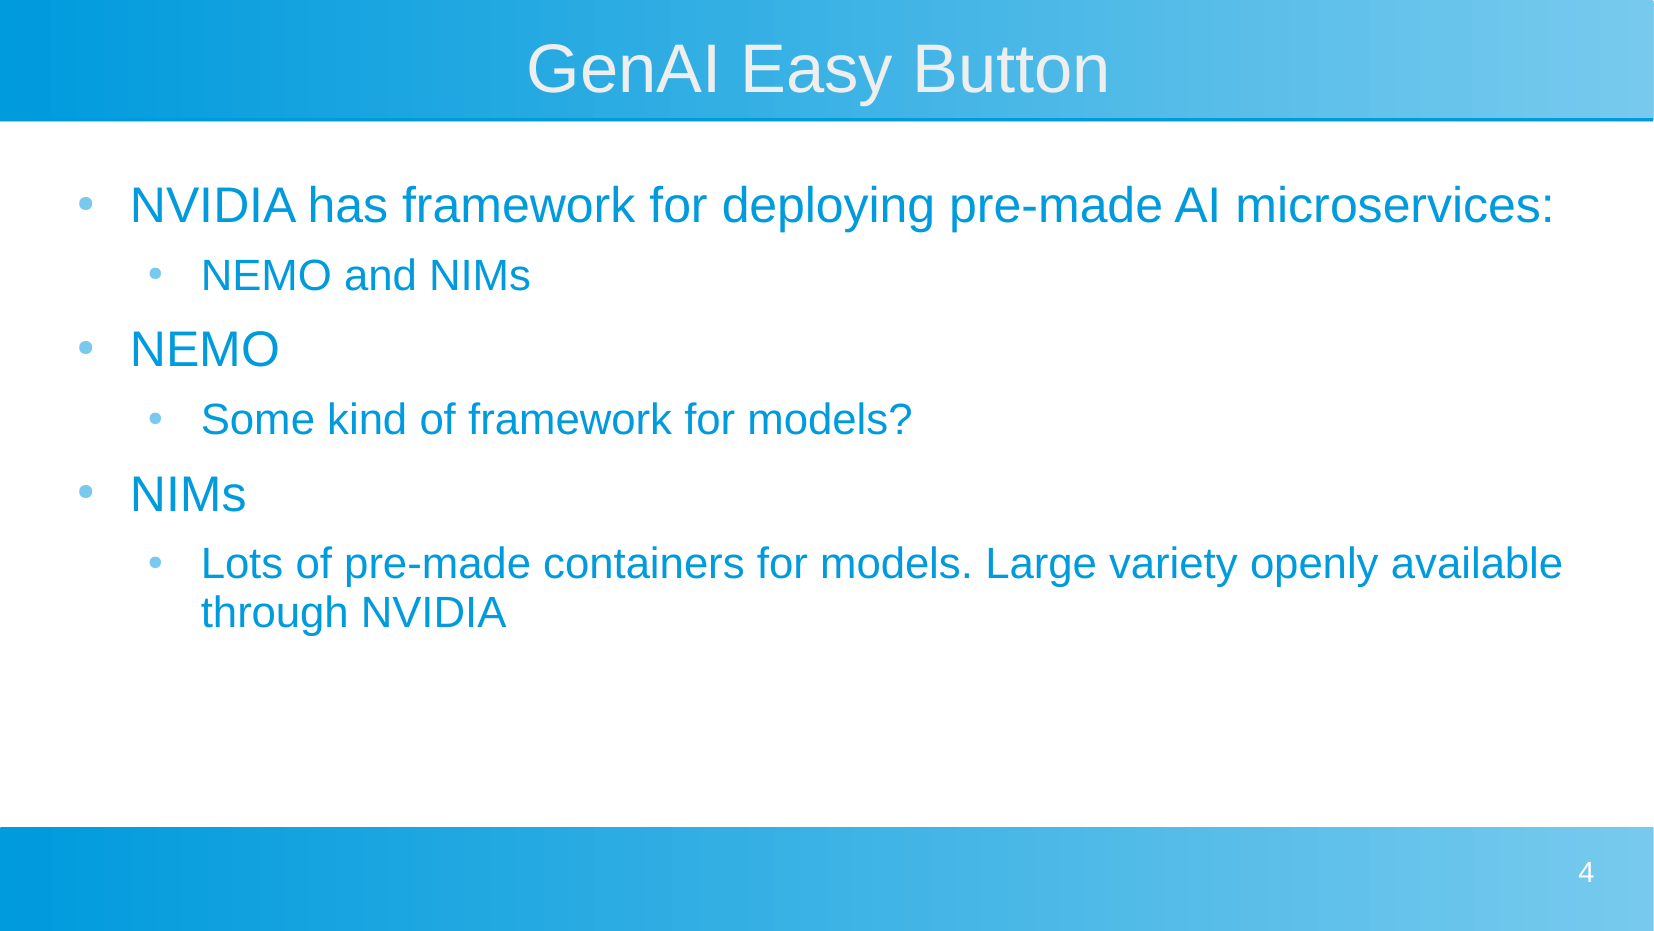

# GenAI Easy Button
NVIDIA has framework for deploying pre-made AI microservices:
NEMO and NIMs
NEMO
Some kind of framework for models?
NIMs
Lots of pre-made containers for models. Large variety openly available through NVIDIA
4